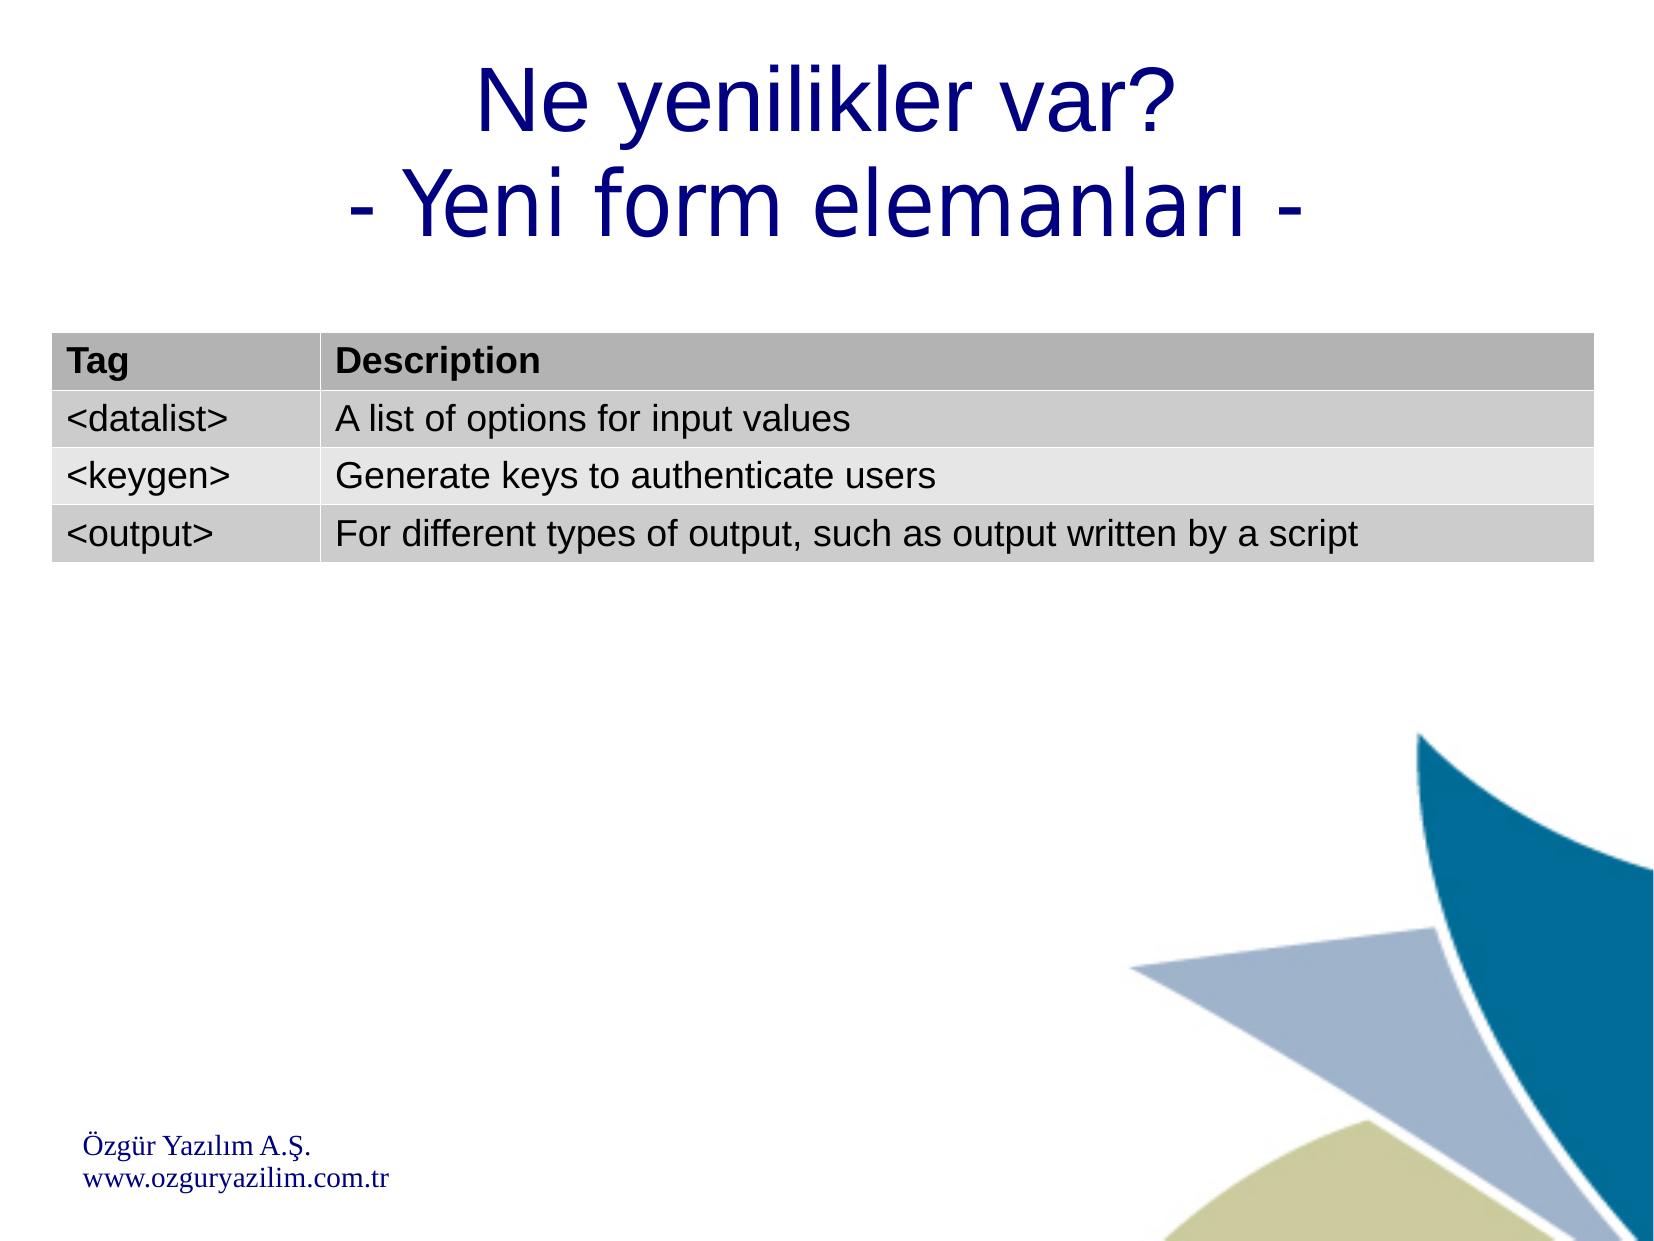

# Ne yenilikler var? - Yeni form elemanları -
| Tag | Description |
| --- | --- |
| <datalist> | A list of options for input values |
| <keygen> | Generate keys to authenticate users |
| <output> | For different types of output, such as output written by a script |